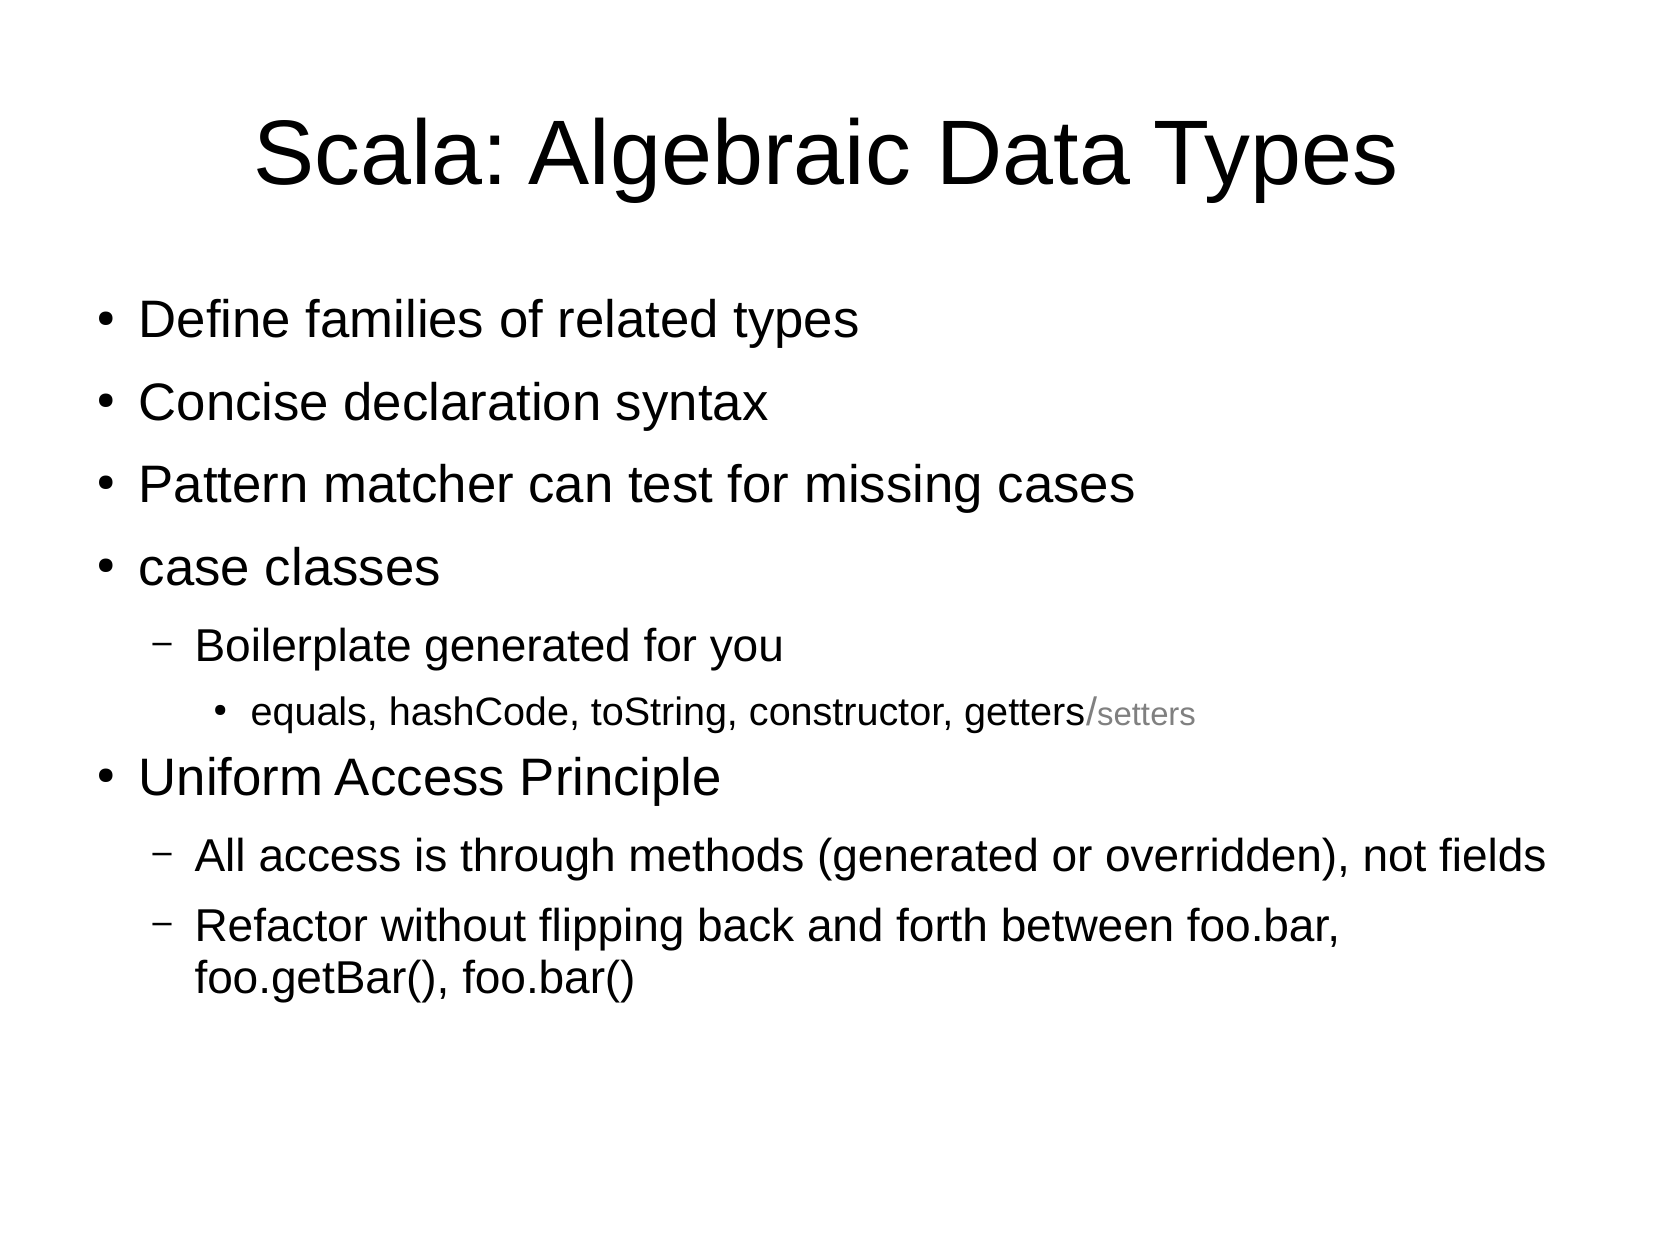

# Scala: Algebraic Data Types
Define families of related types
Concise declaration syntax
Pattern matcher can test for missing cases
case classes
Boilerplate generated for you
equals, hashCode, toString, constructor, getters/setters
Uniform Access Principle
All access is through methods (generated or overridden), not fields
Refactor without flipping back and forth between foo.bar, foo.getBar(), foo.bar()